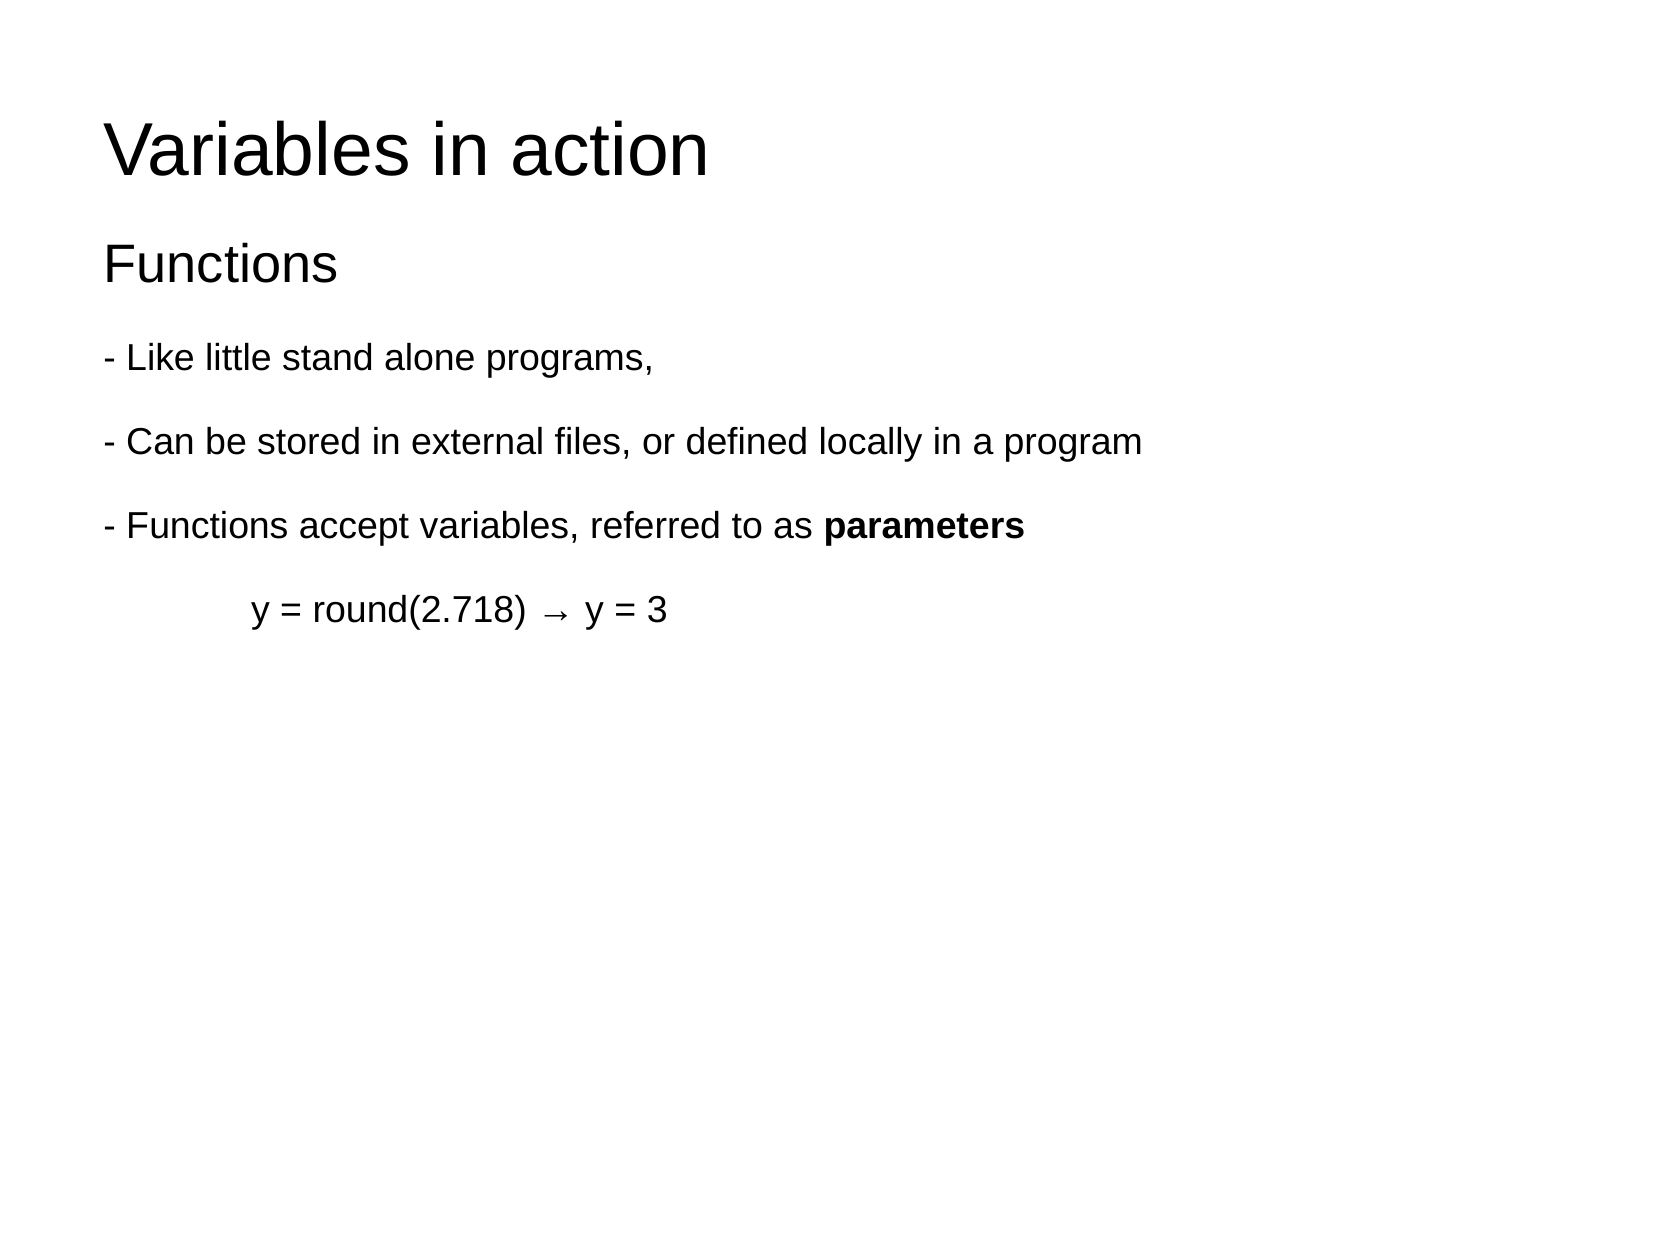

Variables in action
Functions
- Like little stand alone programs,
- Can be stored in external files, or defined locally in a program
- Functions accept variables, referred to as parameters
		y = round(2.718) → y = 3